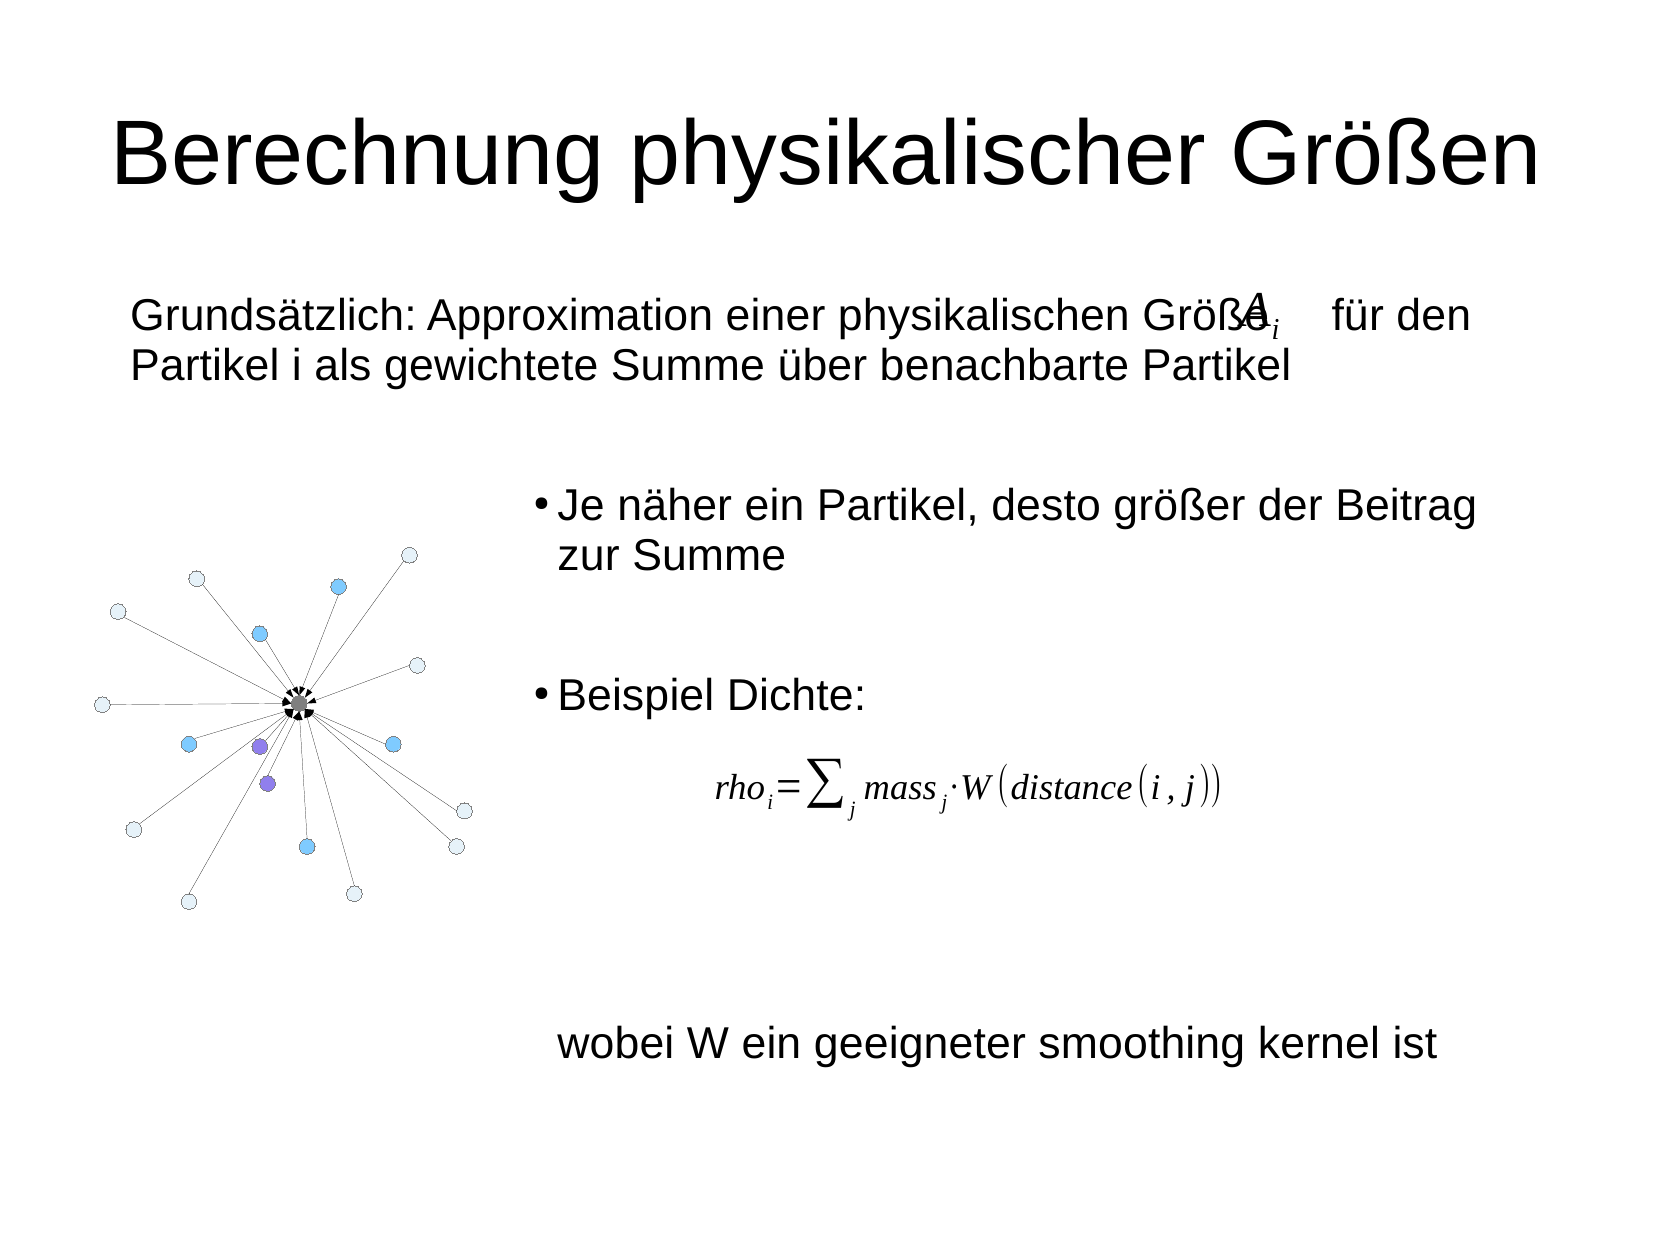

# Berechnung physikalischer Größen
A
Grundsätzlich: Approximation einer physikalischen Größe für den Partikel i als gewichtete Summe über benachbarte Partikel
Je näher ein Partikel, desto größer der Beitrag zur Summe
Beispiel Dichte:
wobei W ein geeigneter smoothing kernel ist
i
∑
rho
mass
W
distance
i
,
j
=
⋅
(
(
)
)
i
j
j